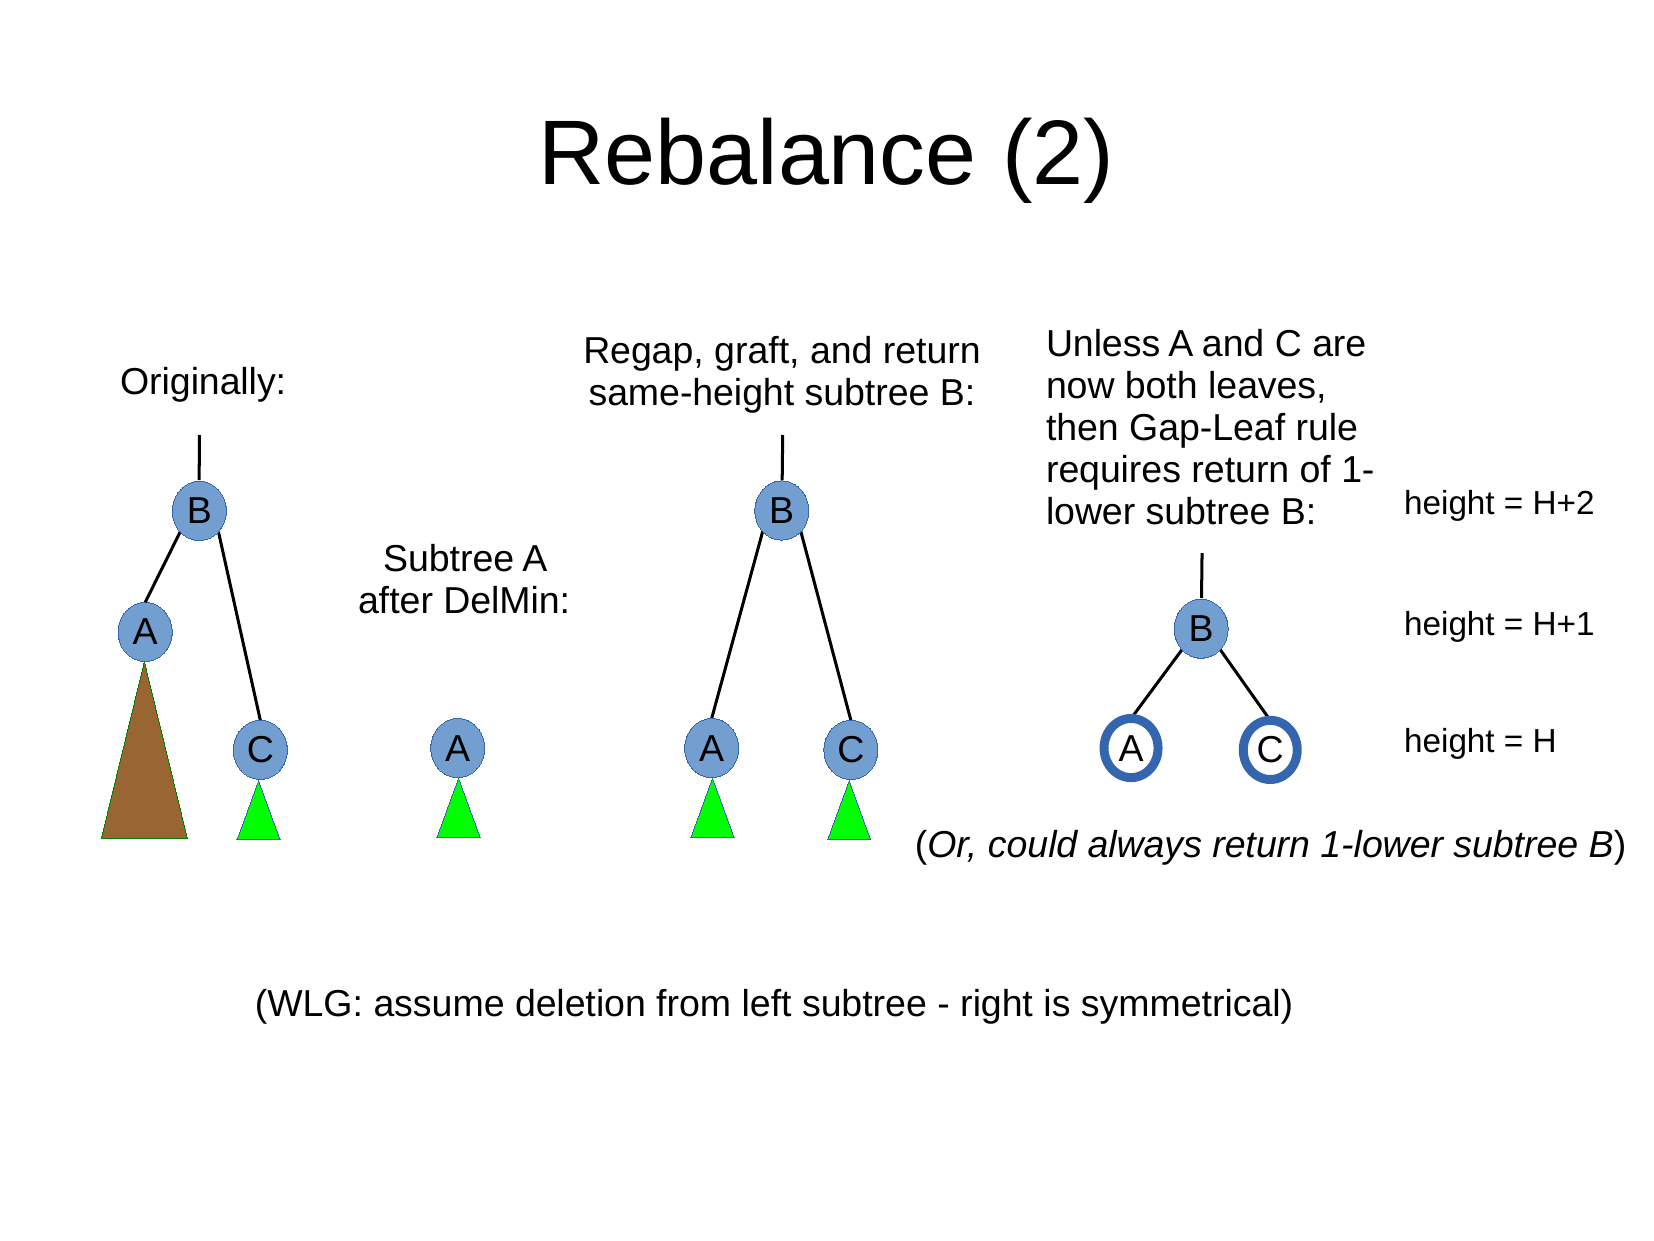

# Rebalance (2)
Unless A and C are now both leaves, then Gap-Leaf rule requires return of 1-lower subtree B:
Regap, graft, and return
same-height subtree B:
Originally:
height = H+2
B
B
Subtree A after DelMin:
height = H+1
B
A
height = H
A
A
A
C
C
C
(Or, could always return 1-lower subtree B)
(WLG: assume deletion from left subtree - right is symmetrical)